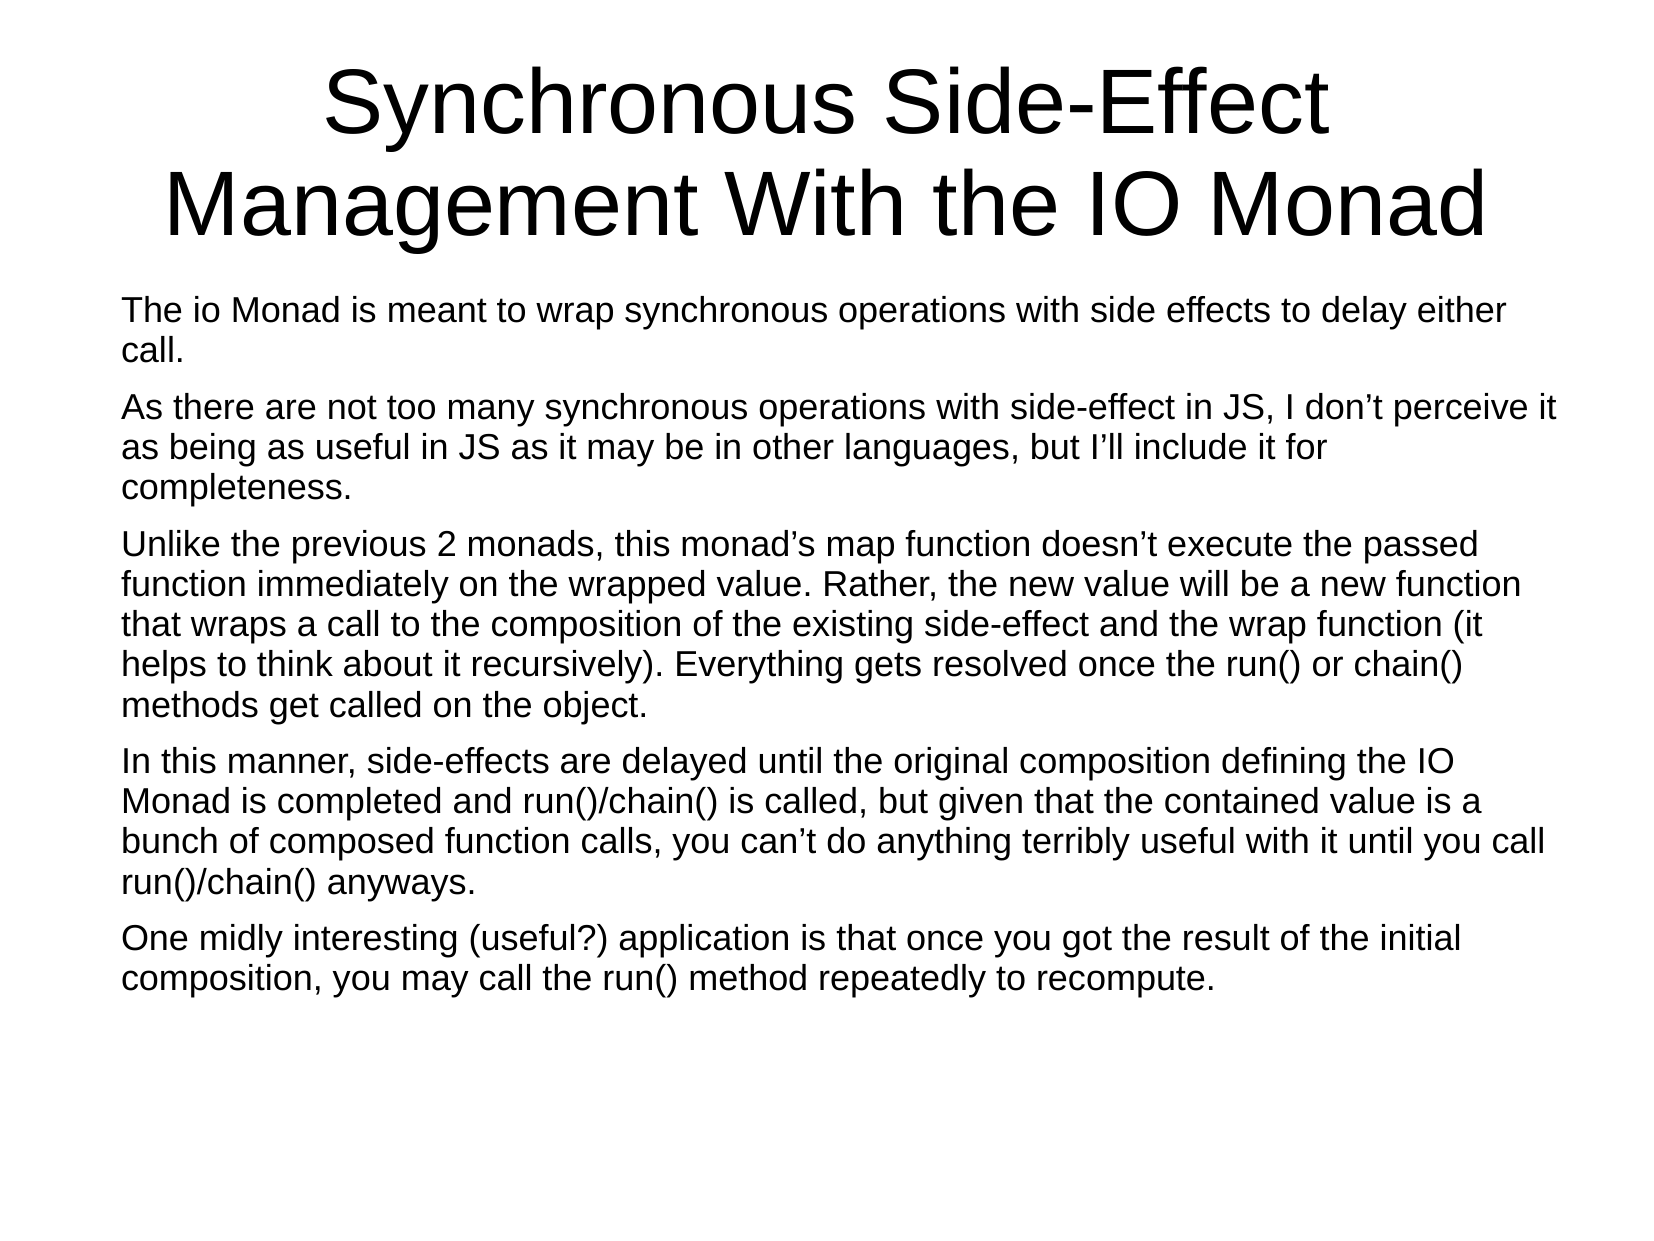

# Synchronous Side-Effect Management With the IO Monad
The io Monad is meant to wrap synchronous operations with side effects to delay either call.
As there are not too many synchronous operations with side-effect in JS, I don’t perceive it as being as useful in JS as it may be in other languages, but I’ll include it for completeness.
Unlike the previous 2 monads, this monad’s map function doesn’t execute the passed function immediately on the wrapped value. Rather, the new value will be a new function that wraps a call to the composition of the existing side-effect and the wrap function (it helps to think about it recursively). Everything gets resolved once the run() or chain() methods get called on the object.
In this manner, side-effects are delayed until the original composition defining the IO Monad is completed and run()/chain() is called, but given that the contained value is a bunch of composed function calls, you can’t do anything terribly useful with it until you call run()/chain() anyways.
One midly interesting (useful?) application is that once you got the result of the initial composition, you may call the run() method repeatedly to recompute.